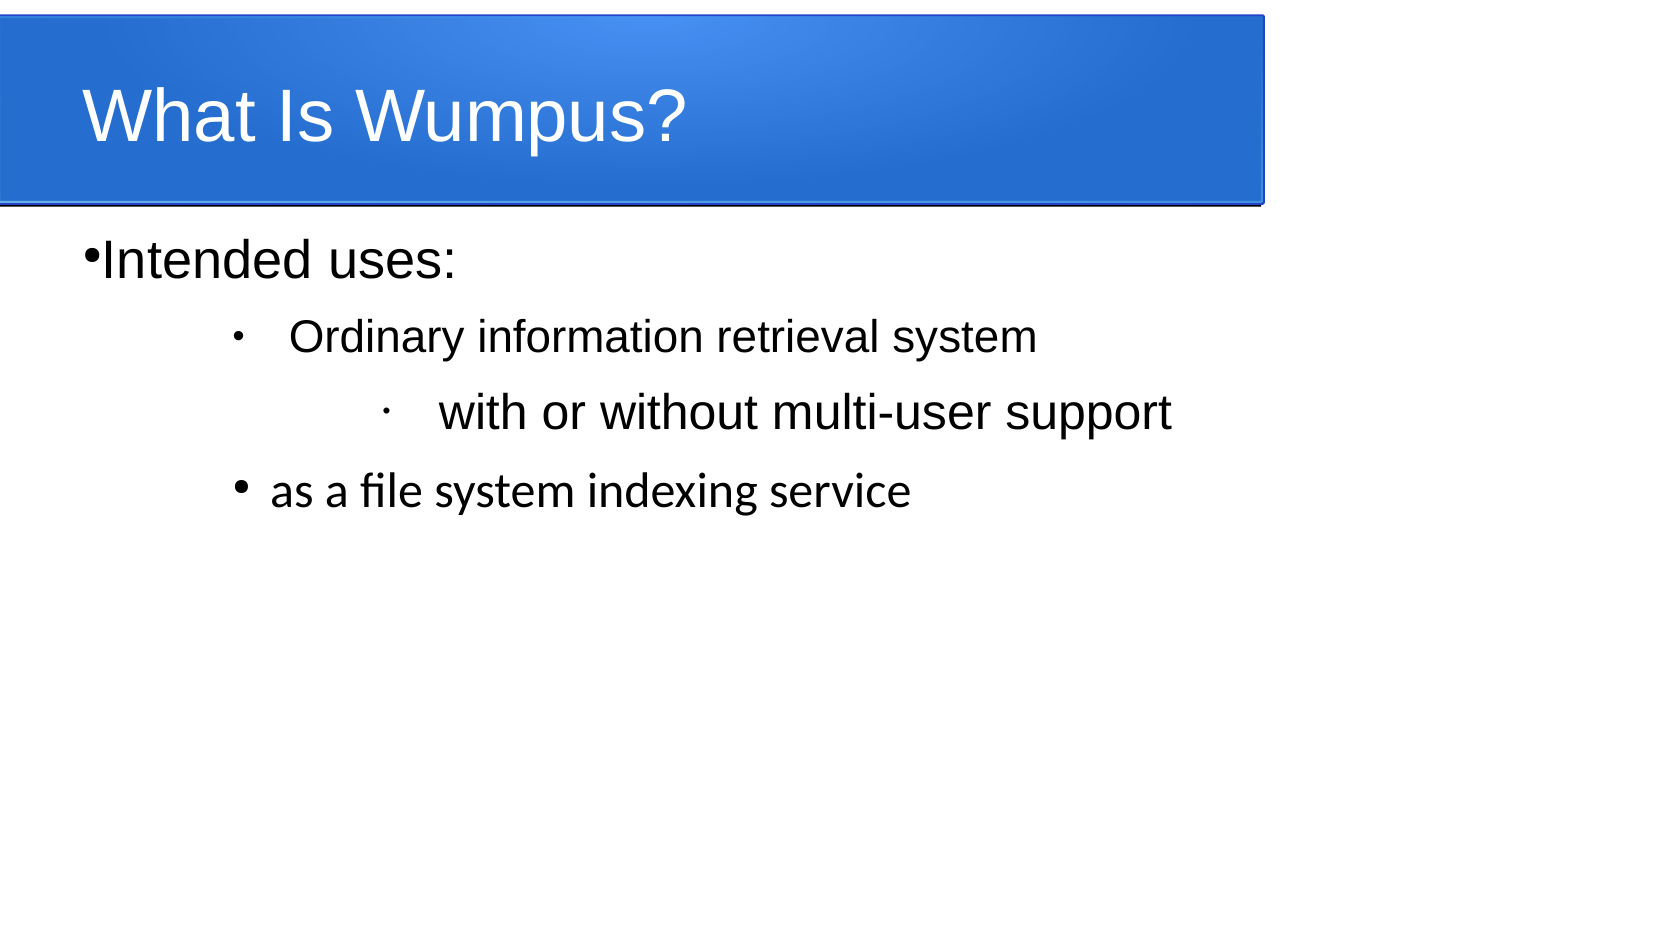

# What Is Wumpus?
Intended uses:
Ordinary information retrieval system
with or without multi-user support
as a file system indexing service